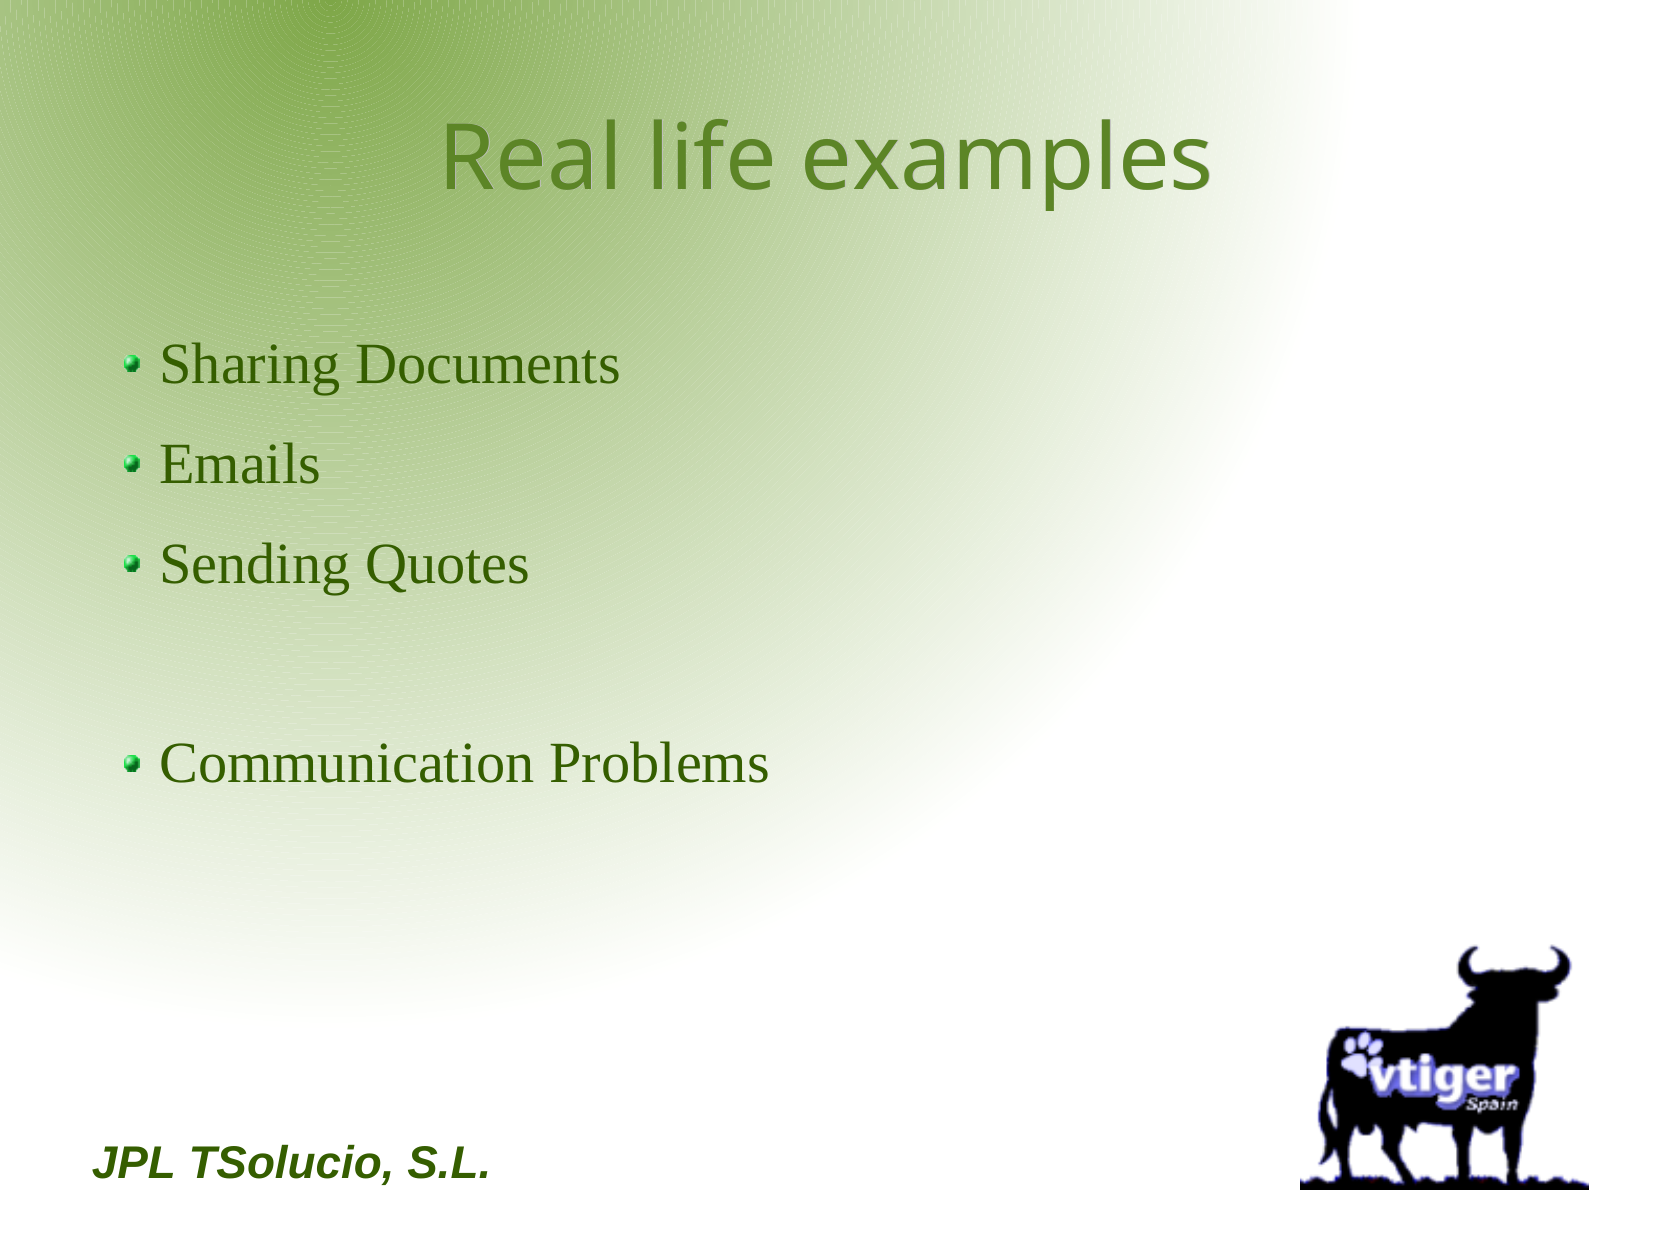

# Real life examples
Sharing Documents
Emails
Sending Quotes
Communication Problems